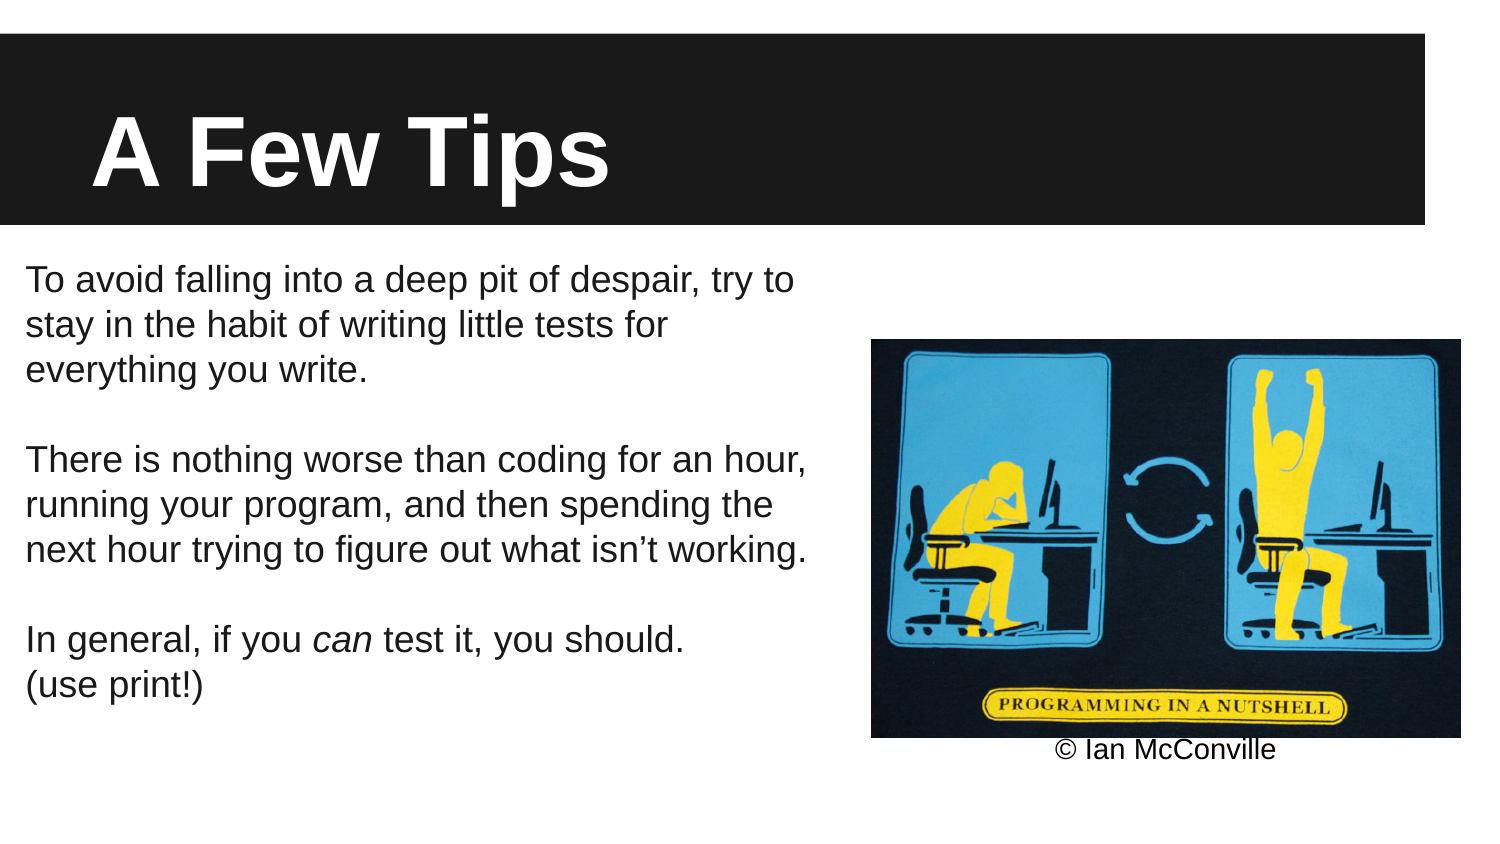

# A Few Tips
To avoid falling into a deep pit of despair, try to stay in the habit of writing little tests for everything you write.
There is nothing worse than coding for an hour, running your program, and then spending the next hour trying to figure out what isn’t working.
In general, if you can test it, you should.
(use print!)
© Ian McConville